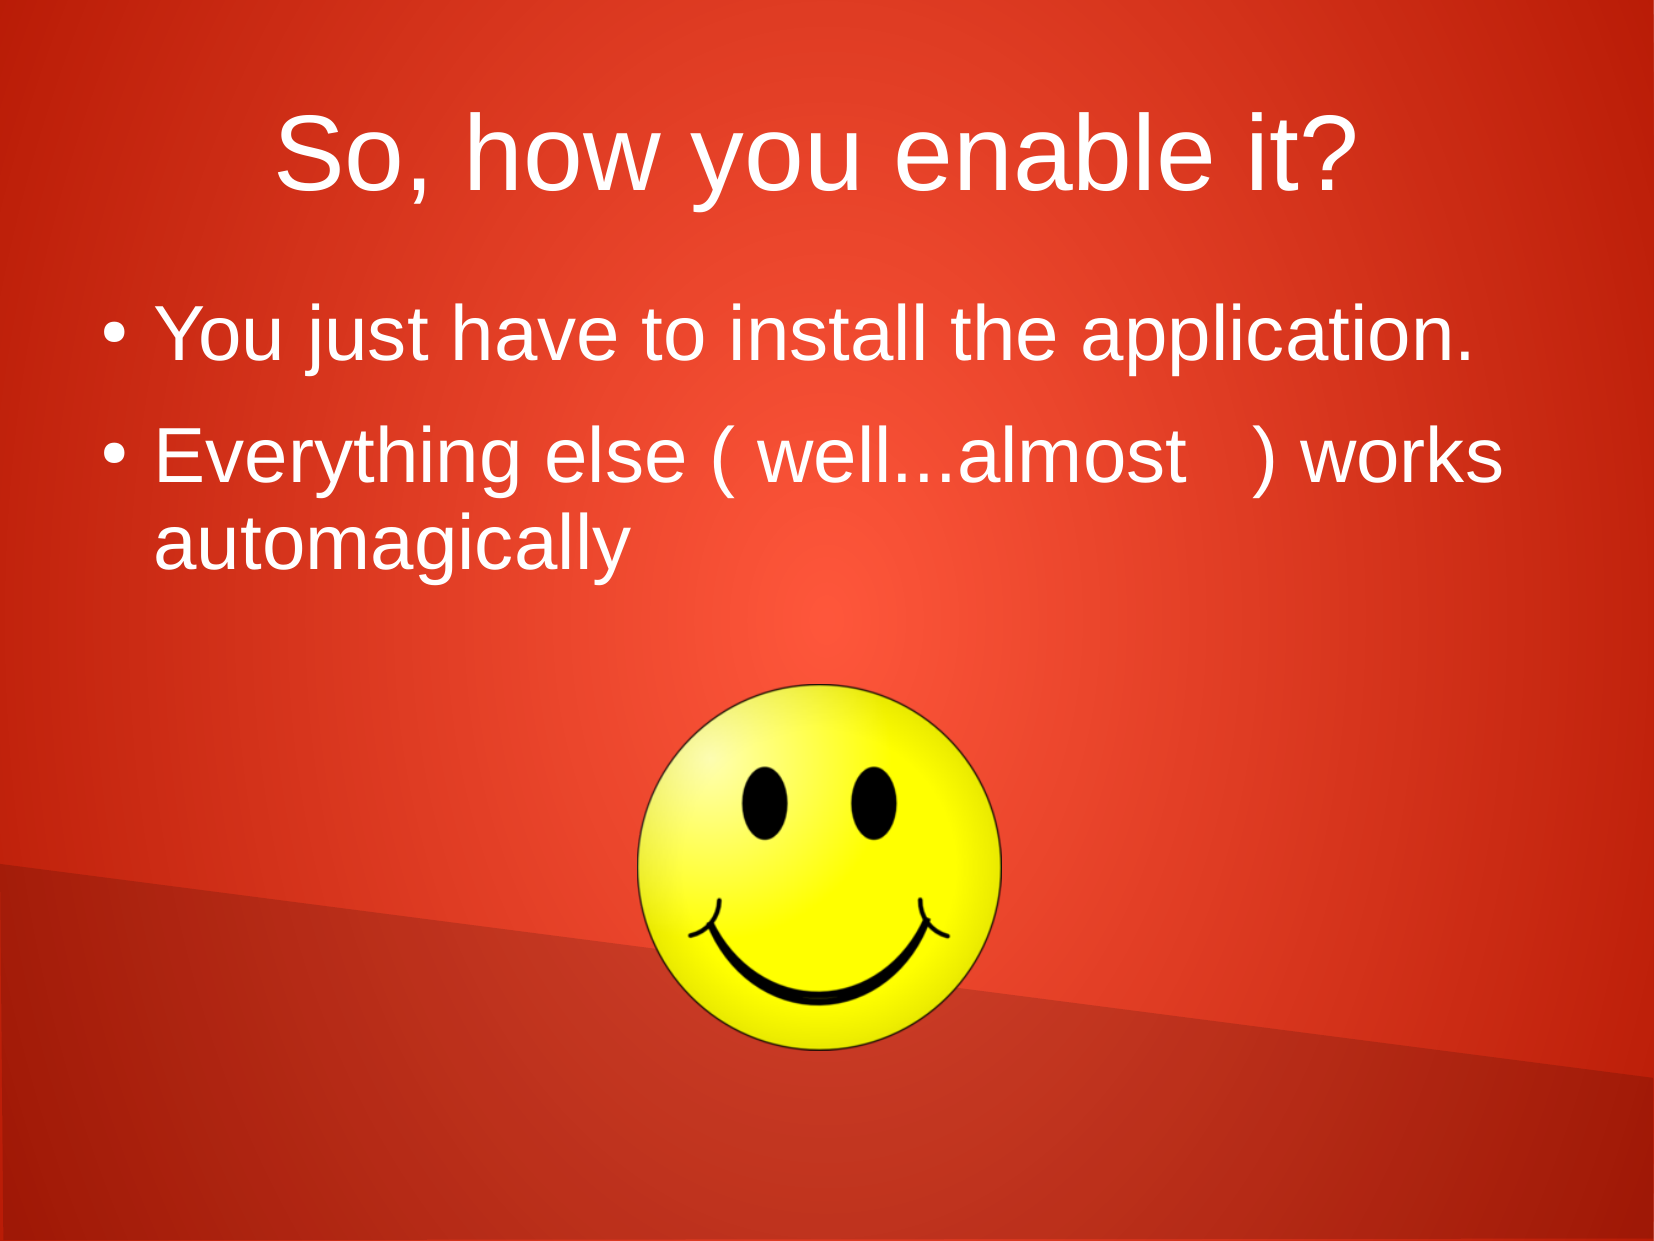

# So, how you enable it?
You just have to install the application.
Everything else ( well...almost ) works automagically